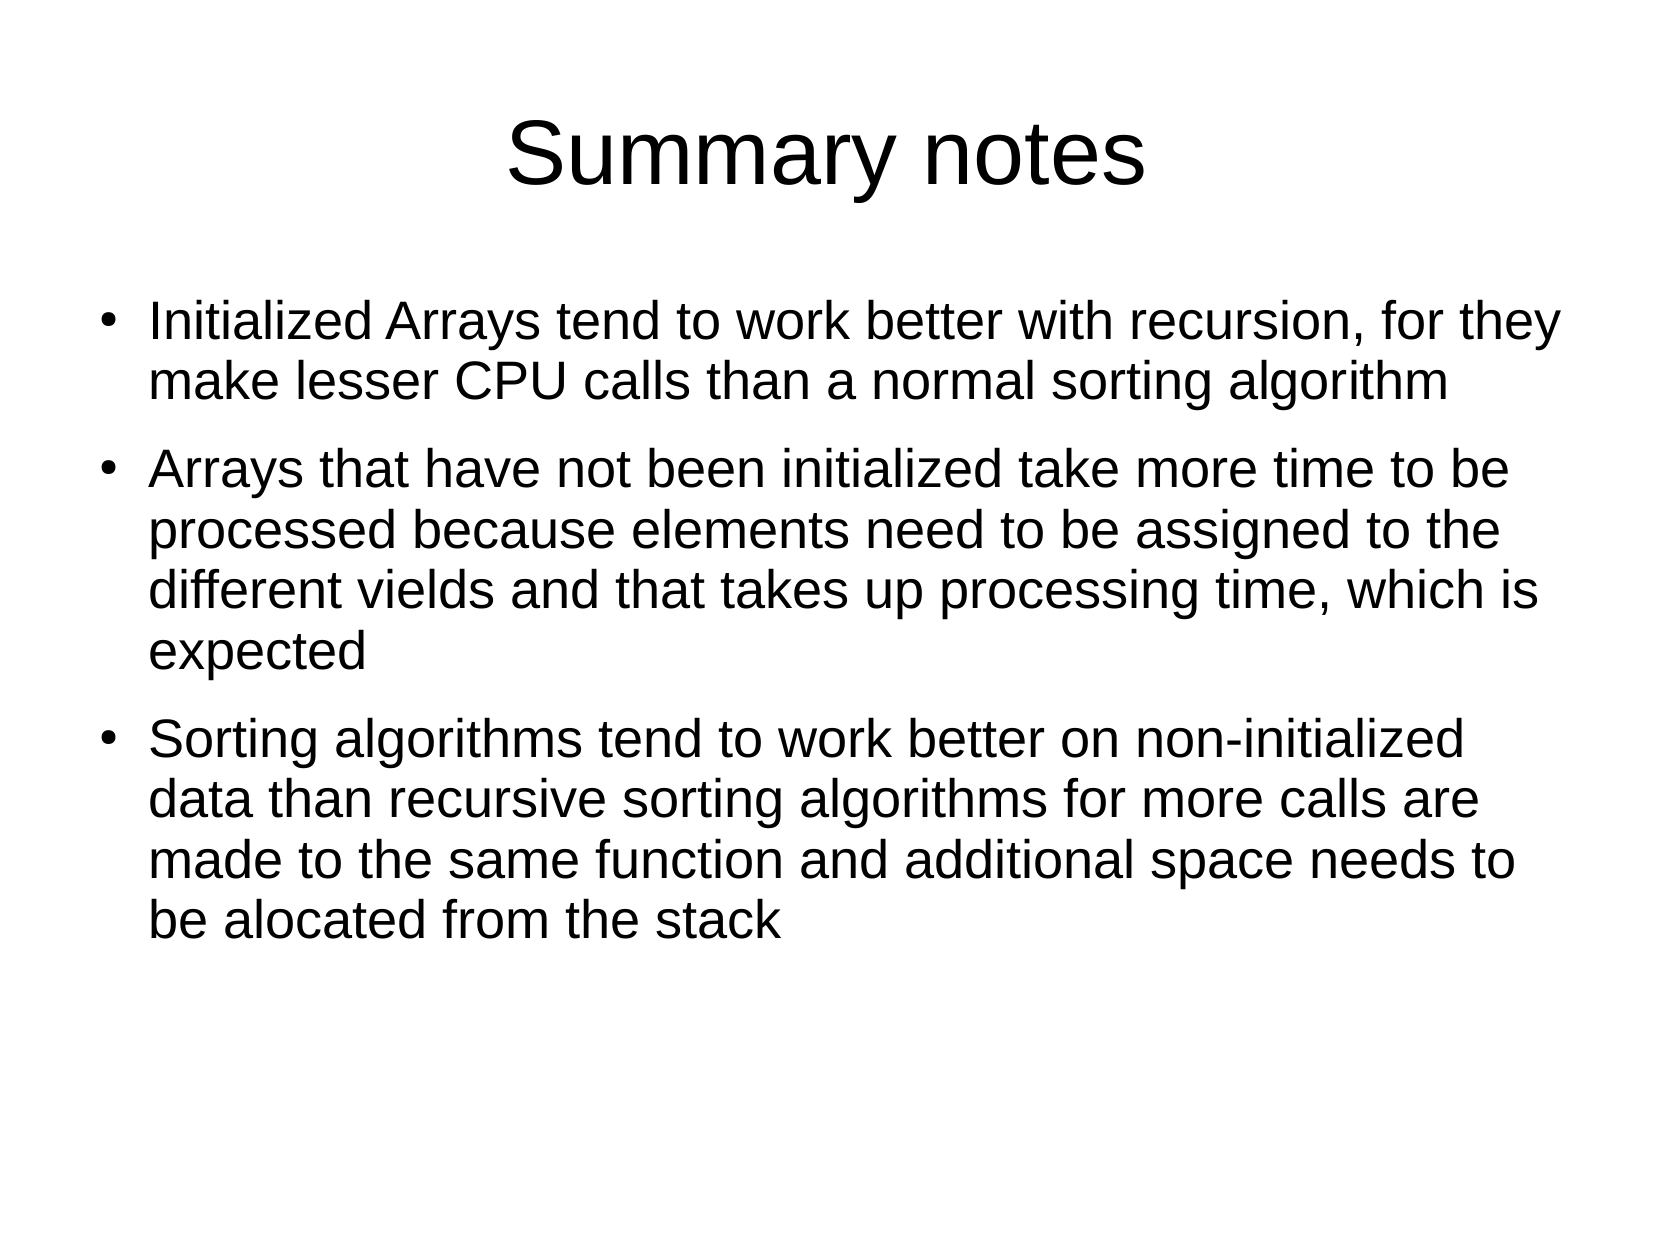

# Summary notes
Initialized Arrays tend to work better with recursion, for they make lesser CPU calls than a normal sorting algorithm
Arrays that have not been initialized take more time to be processed because elements need to be assigned to the different vields and that takes up processing time, which is expected
Sorting algorithms tend to work better on non-initialized data than recursive sorting algorithms for more calls are made to the same function and additional space needs to be alocated from the stack